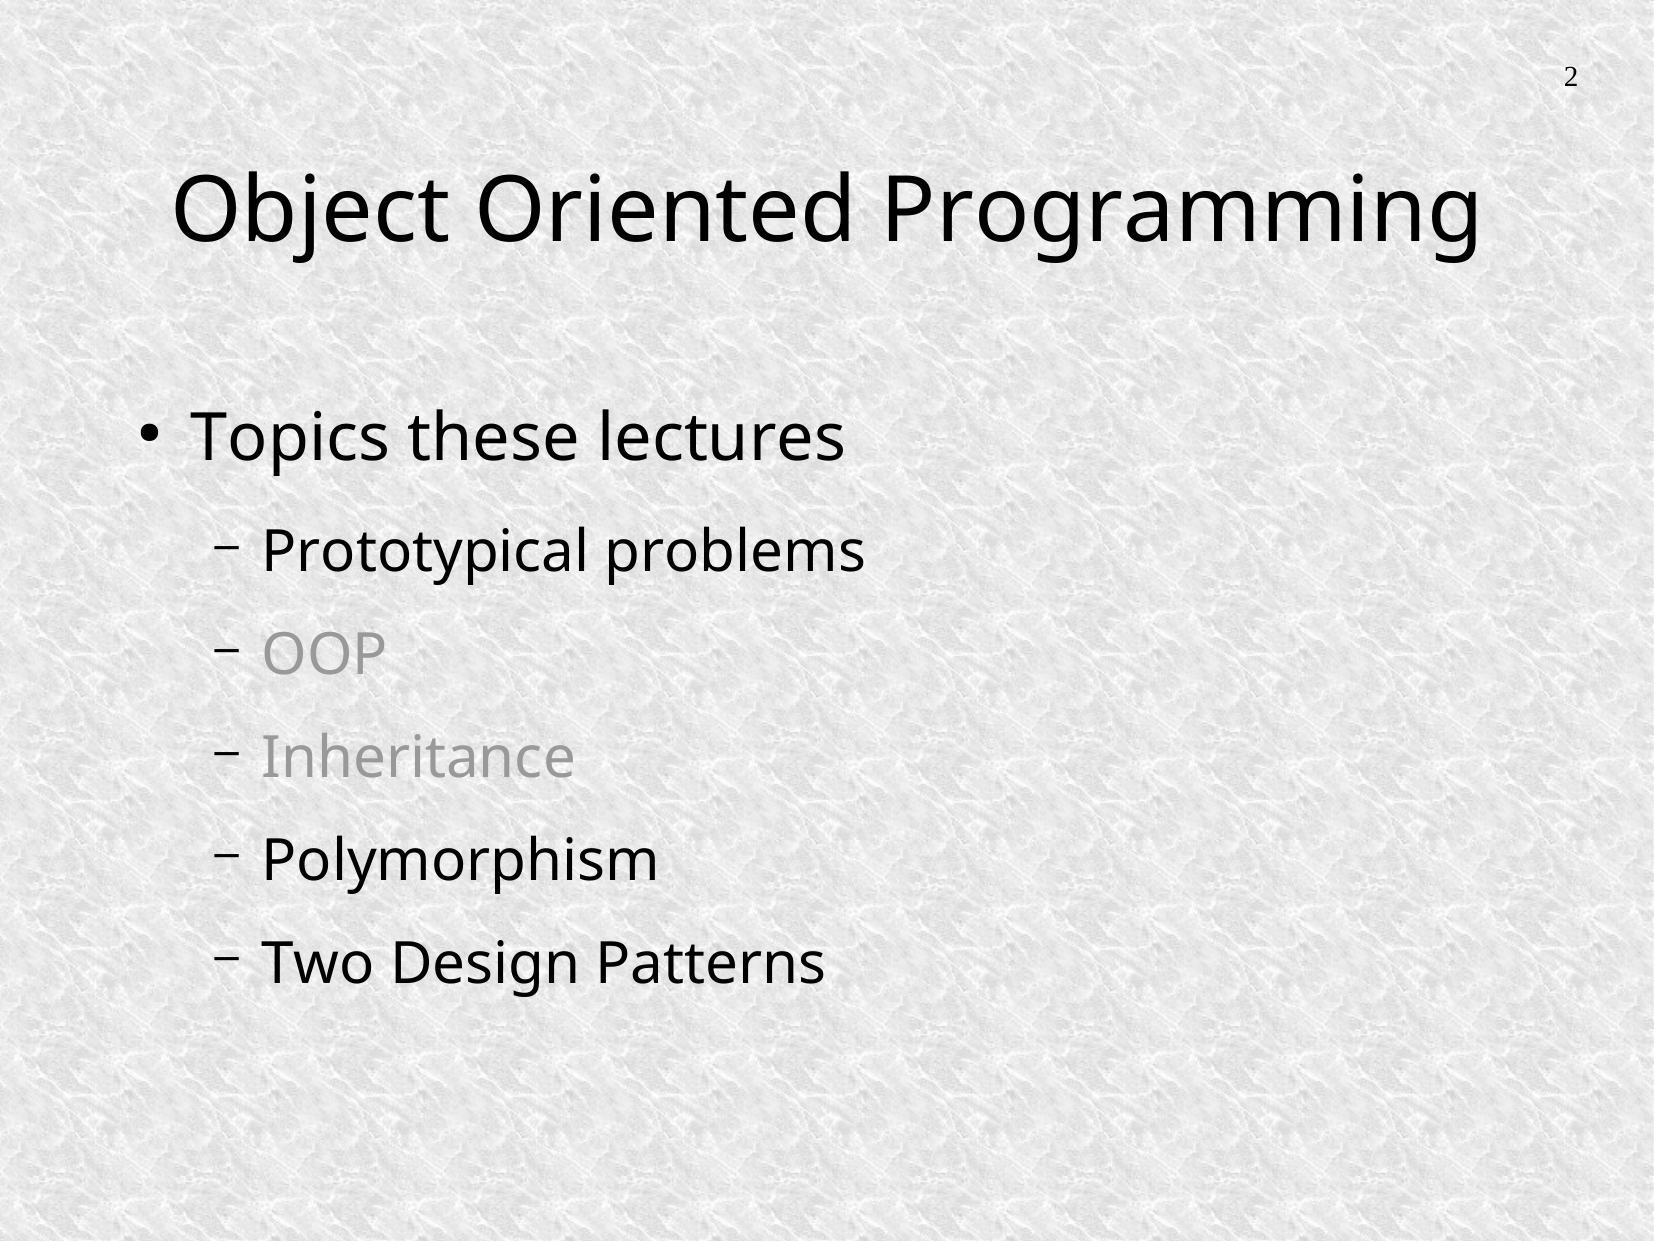

2
# Object Oriented Programming
Topics these lectures
Prototypical problems
OOP
Inheritance
Polymorphism
Two Design Patterns